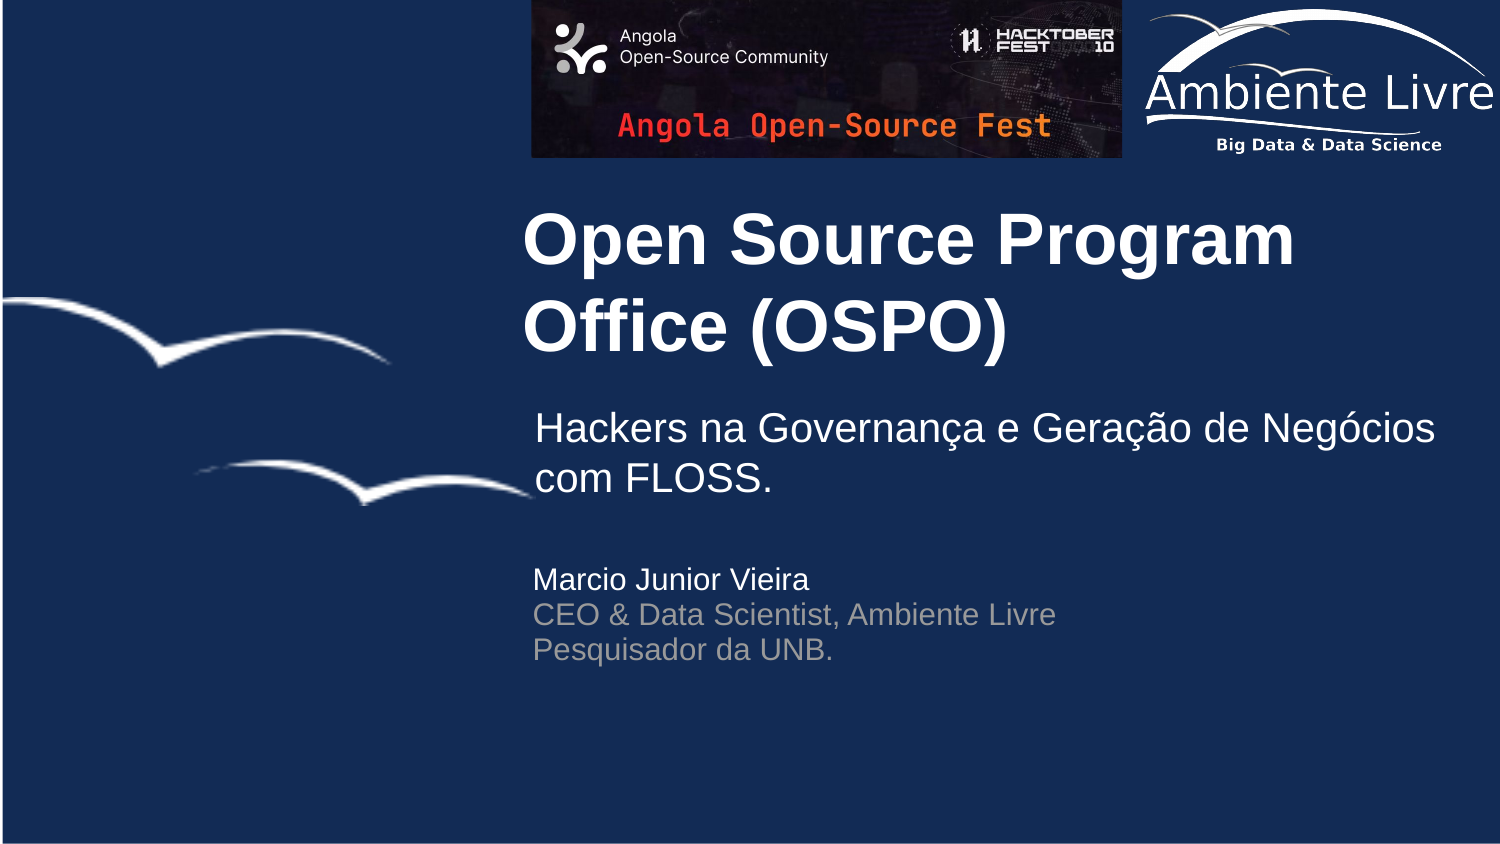

# Open Source Program Office (OSPO)
Hackers na Governança e Geração de Negócios com FLOSS.
Marcio Junior Vieira
CEO & Data Scientist, Ambiente Livre
Pesquisador da UNB.